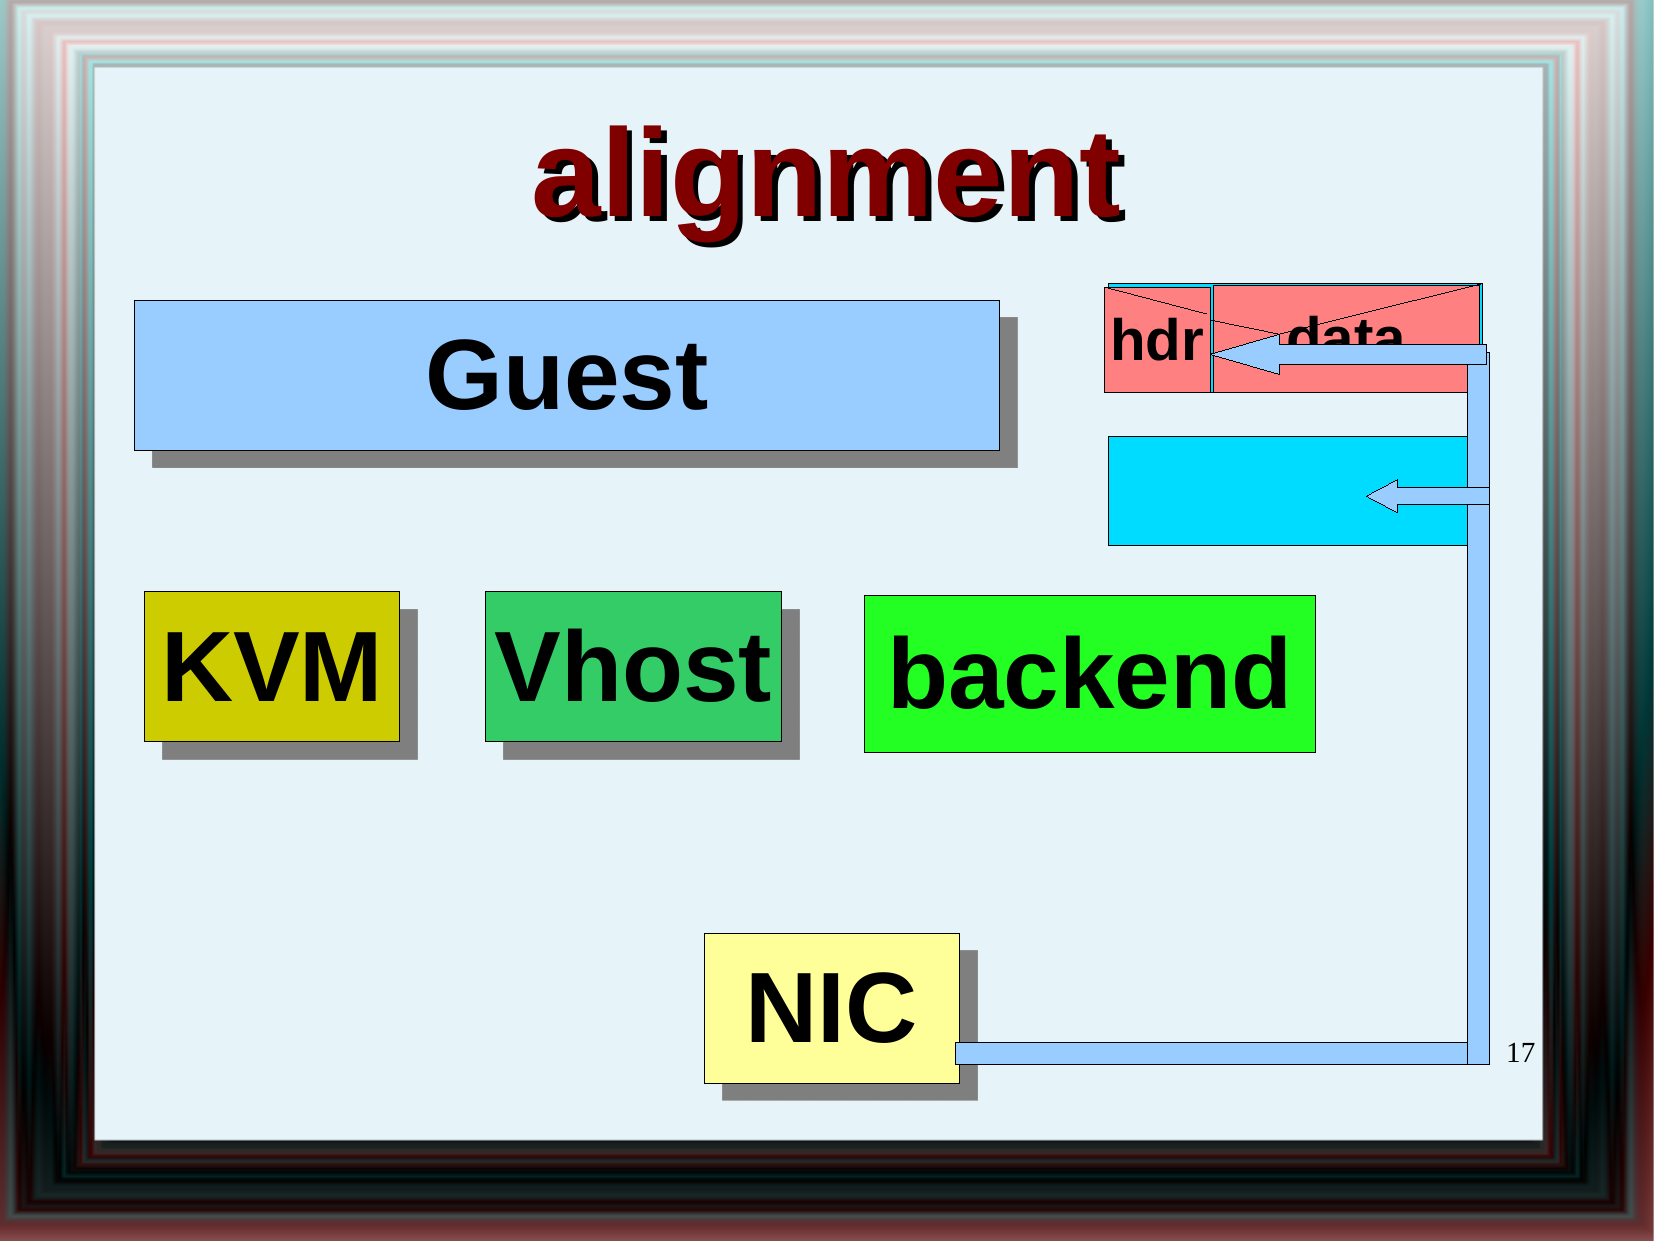

# alignment
data
hdr
Guest
KVM
Vhost
backend
NIC
17